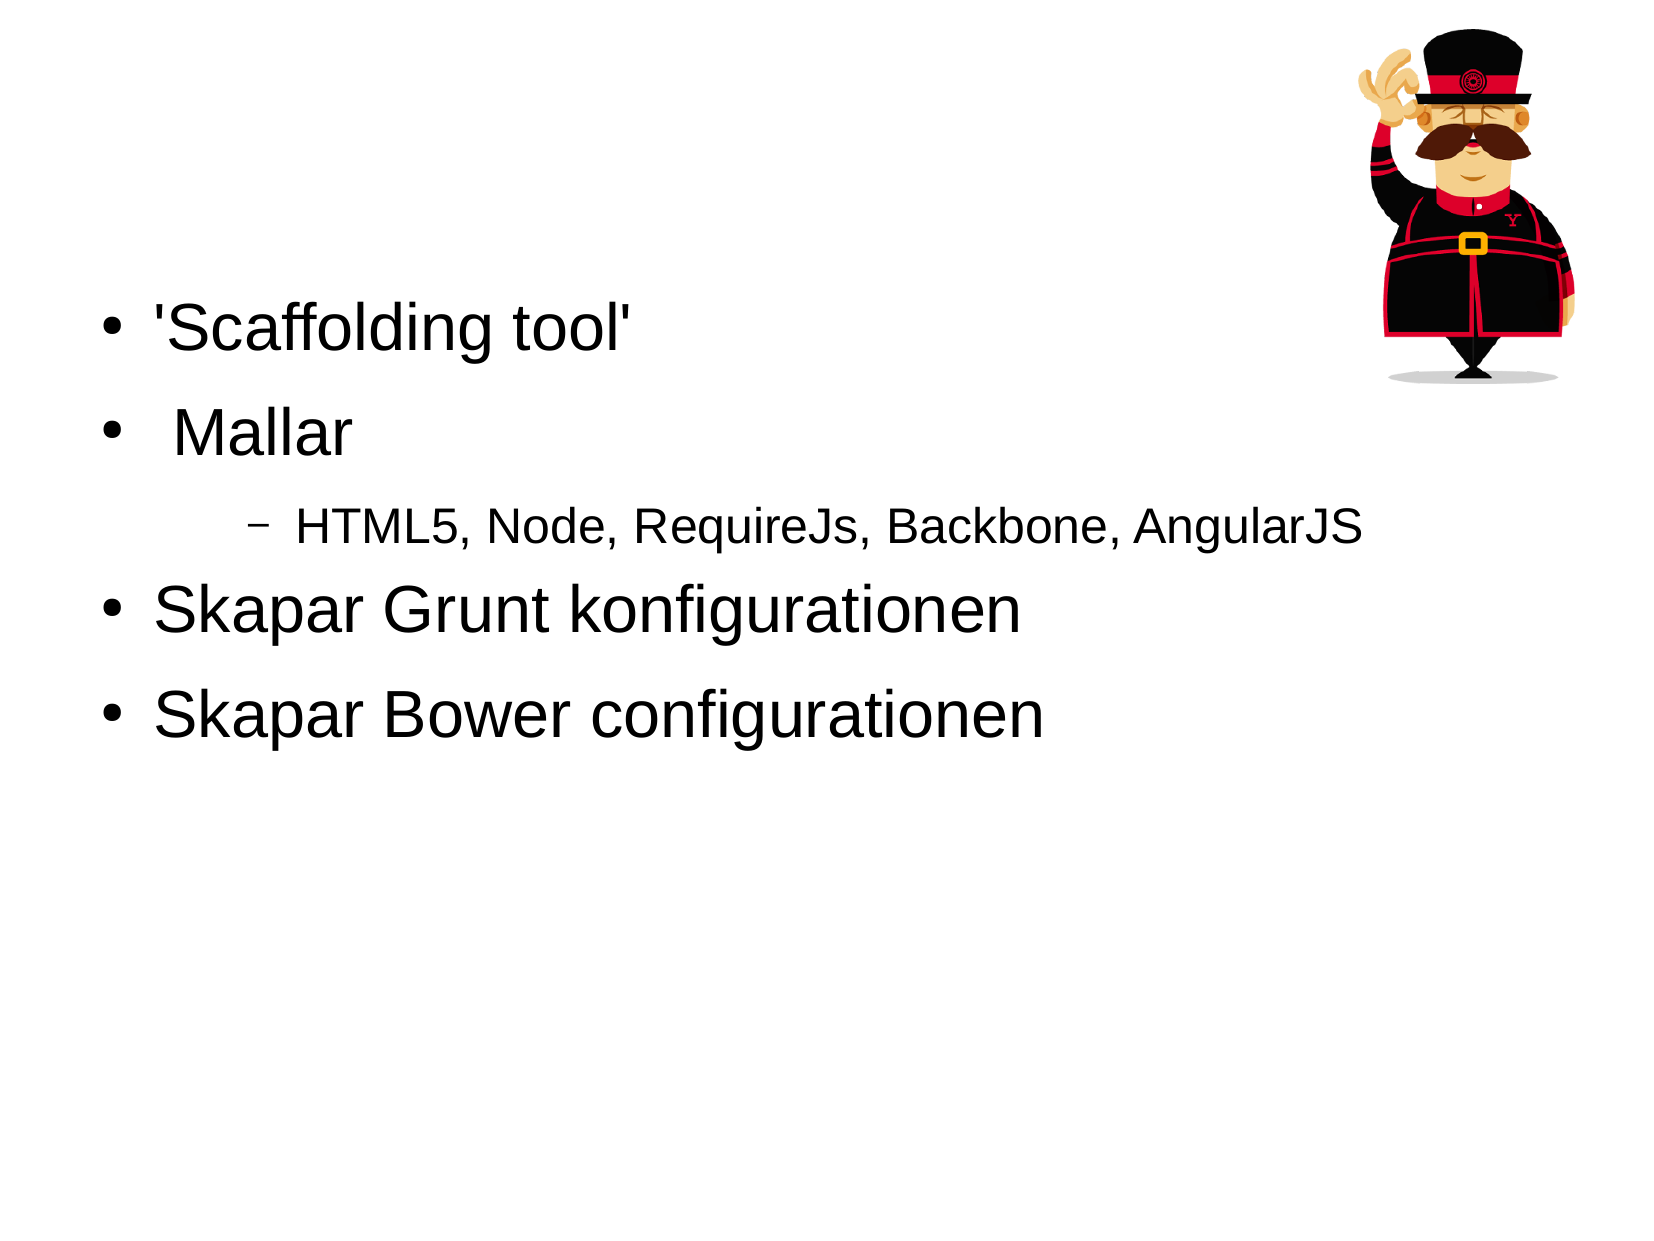

# 'Scaffolding tool'
 Mallar
HTML5, Node, RequireJs, Backbone, AngularJS
Skapar Grunt konfigurationen
Skapar Bower configurationen